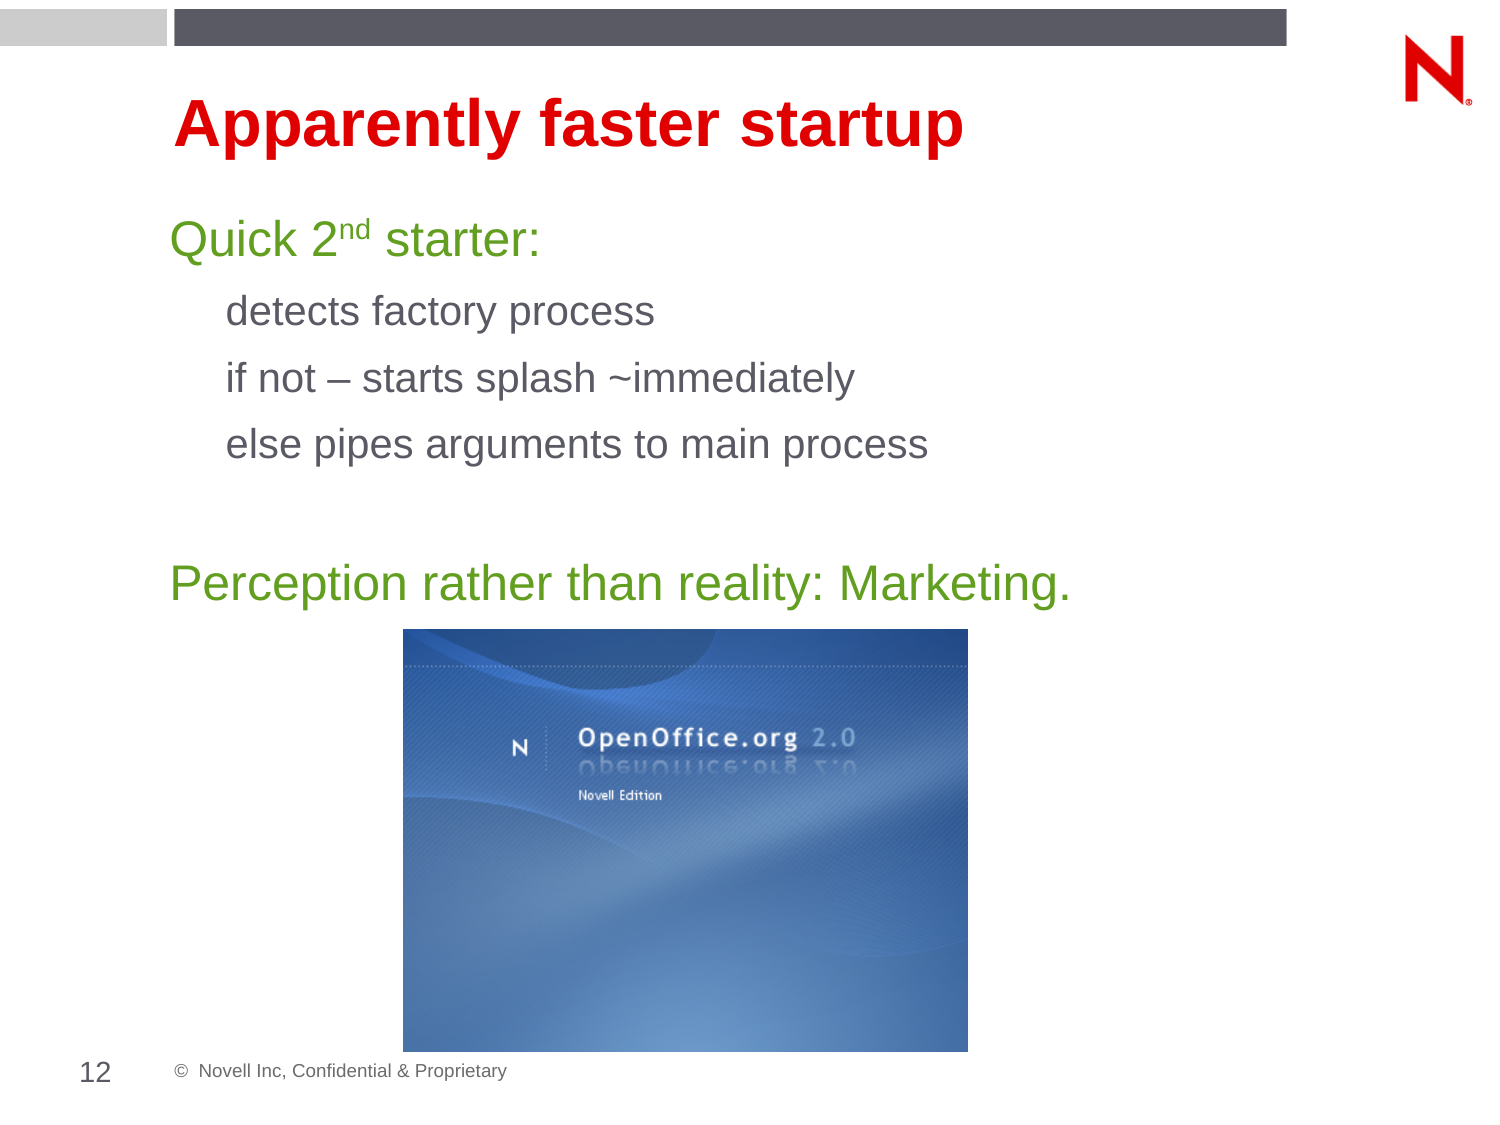

# Apparently faster startup
Quick 2nd starter:
detects factory process
if not – starts splash ~immediately
else pipes arguments to main process
Perception rather than reality: Marketing.